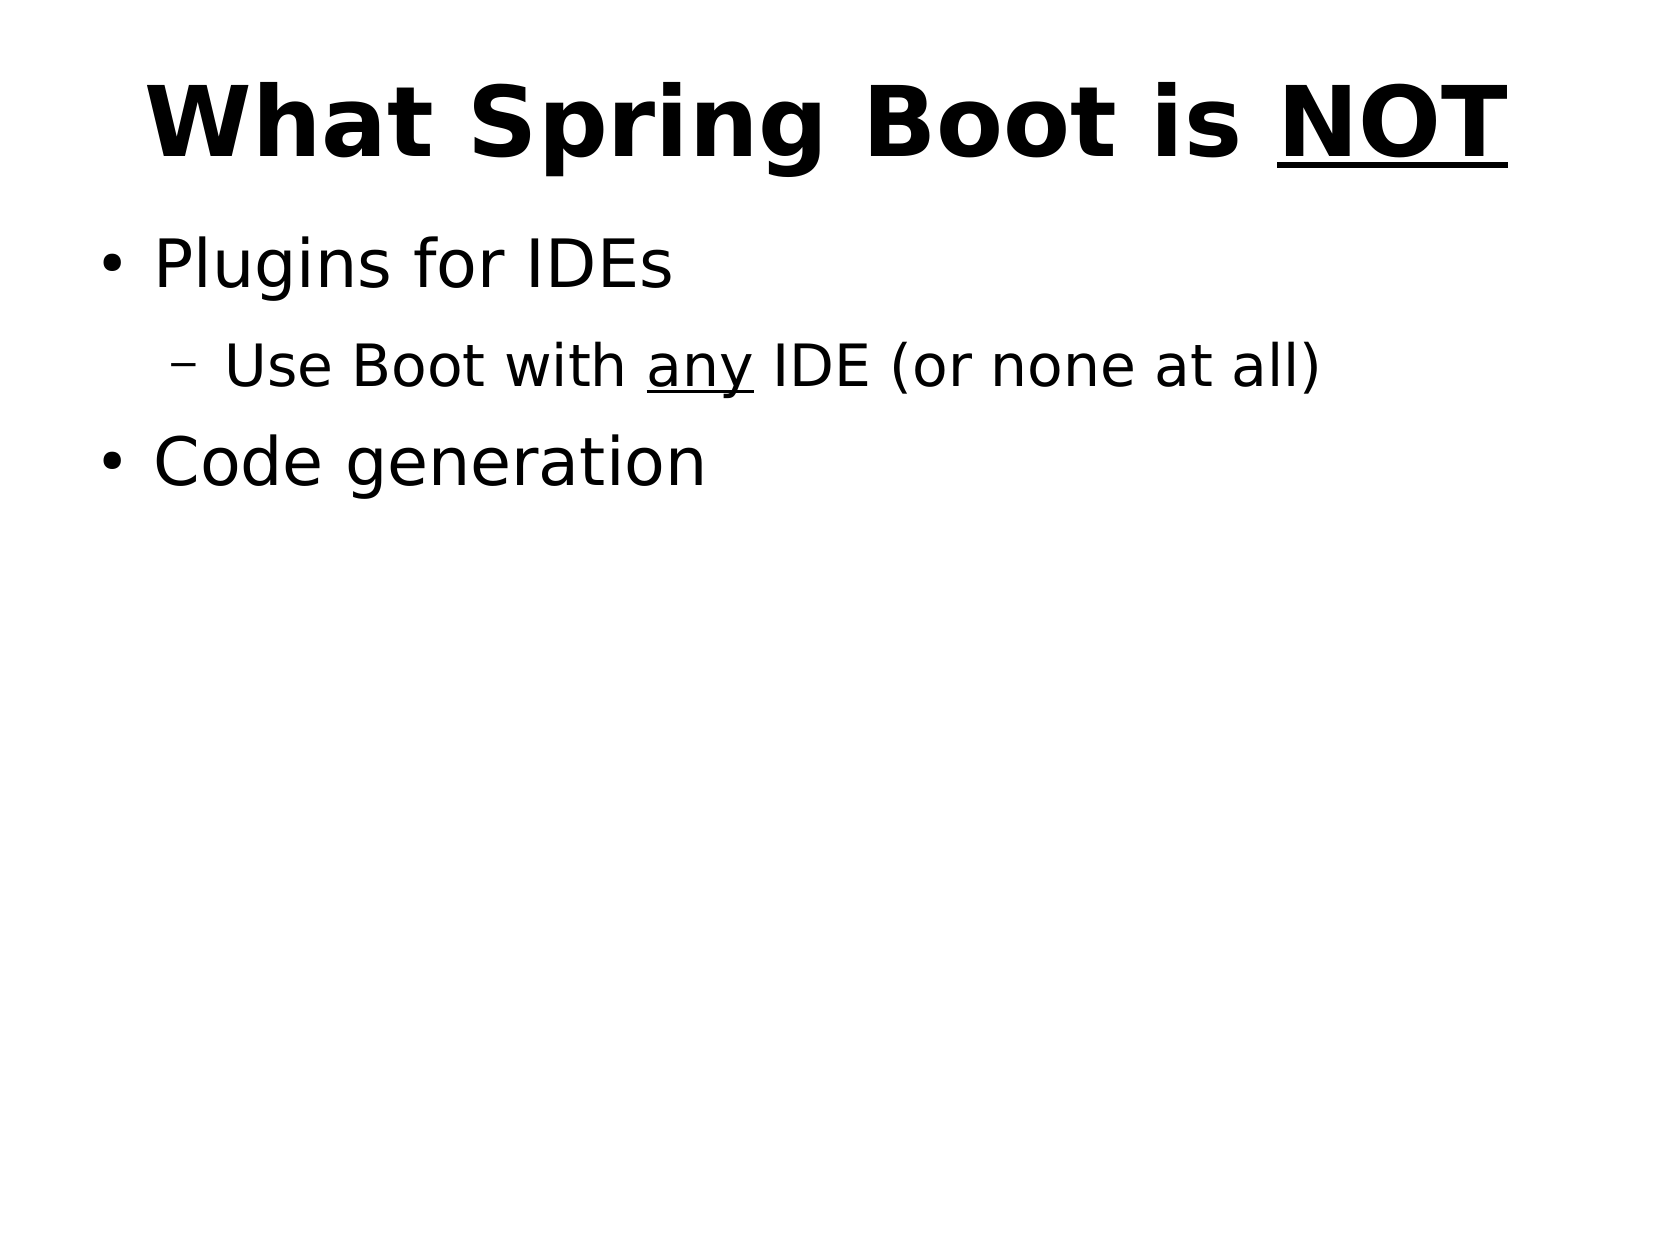

# What Spring Boot is NOT
Plugins for IDEs
Use Boot with any IDE (or none at all)
Code generation